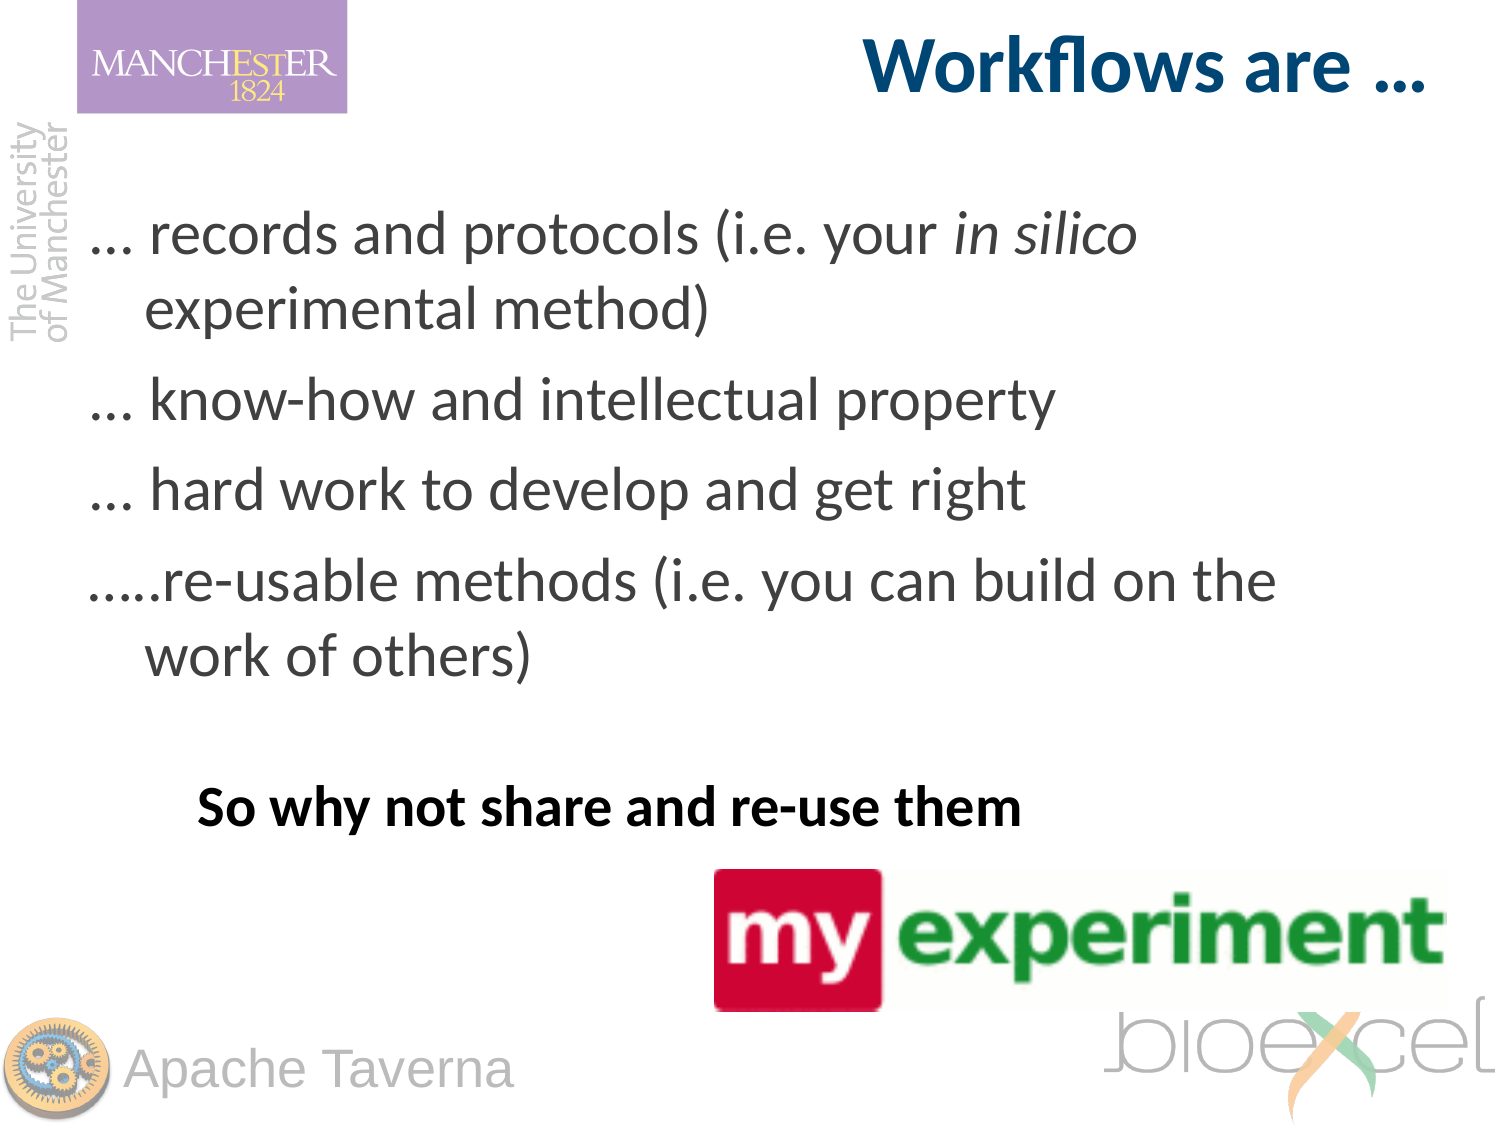

Workflows are …
... records and protocols (i.e. your in silico experimental method)
... know-how and intellectual property
... hard work to develop and get right
…..re-usable methods (i.e. you can build on the work of others)
So why not share and re-use them